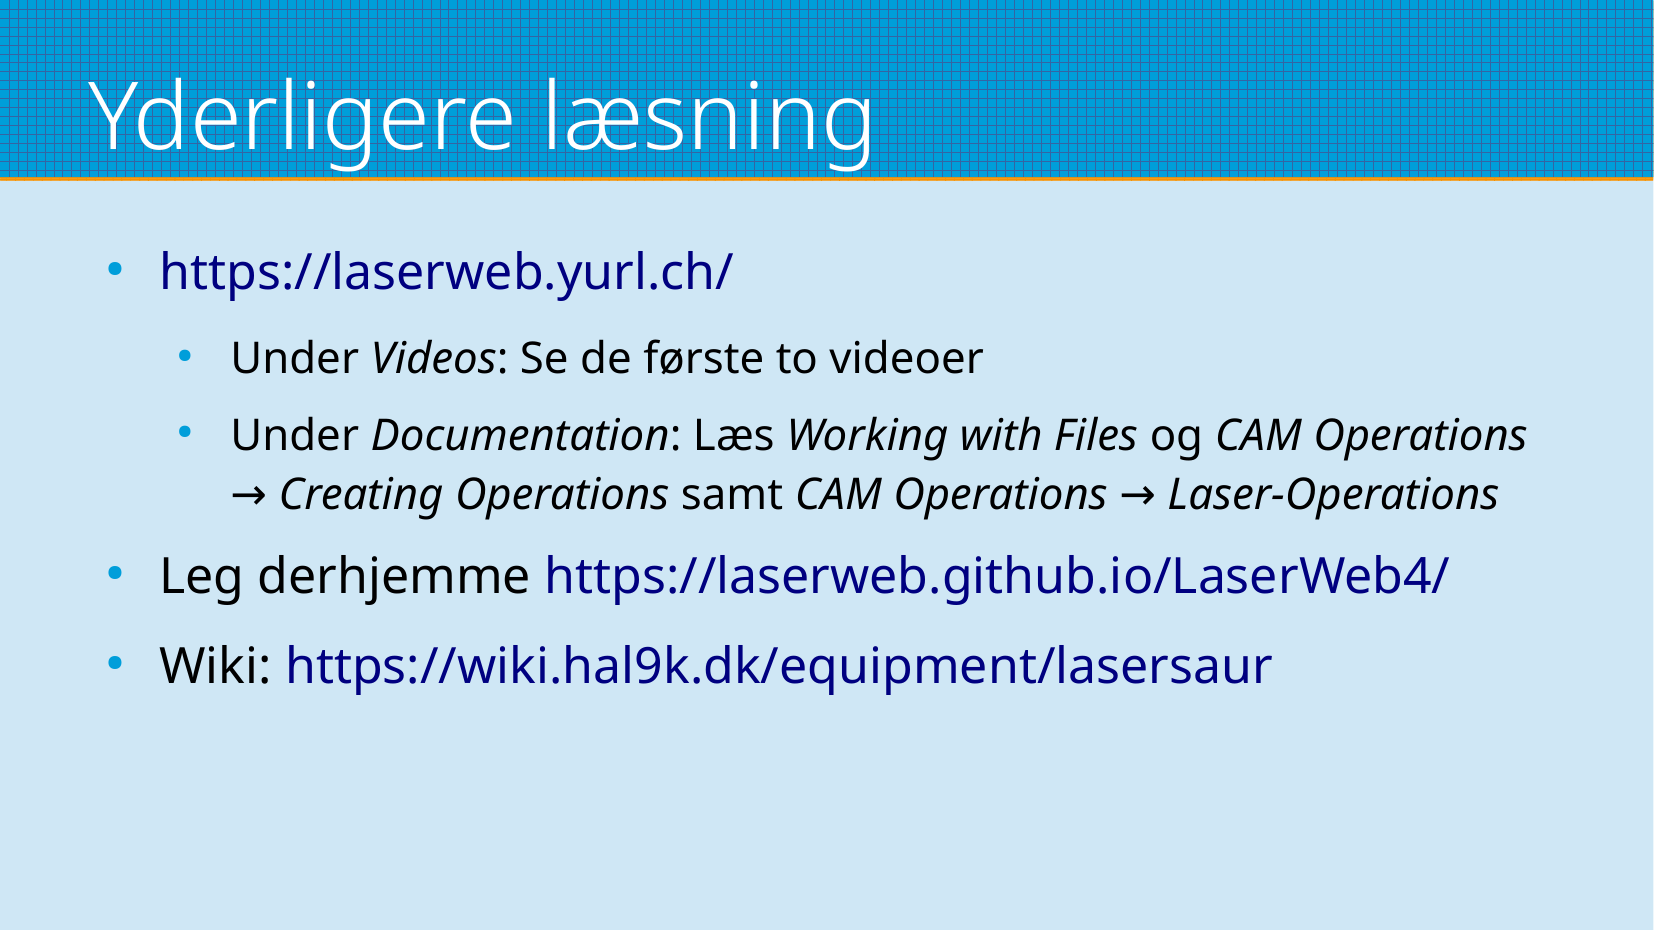

# Yderligere læsning
https://laserweb.yurl.ch/
Under Videos: Se de første to videoer
Under Documentation: Læs Working with Files og CAM Operations → Creating Operations samt CAM Operations → Laser-Operations
Leg derhjemme https://laserweb.github.io/LaserWeb4/
Wiki: https://wiki.hal9k.dk/equipment/lasersaur